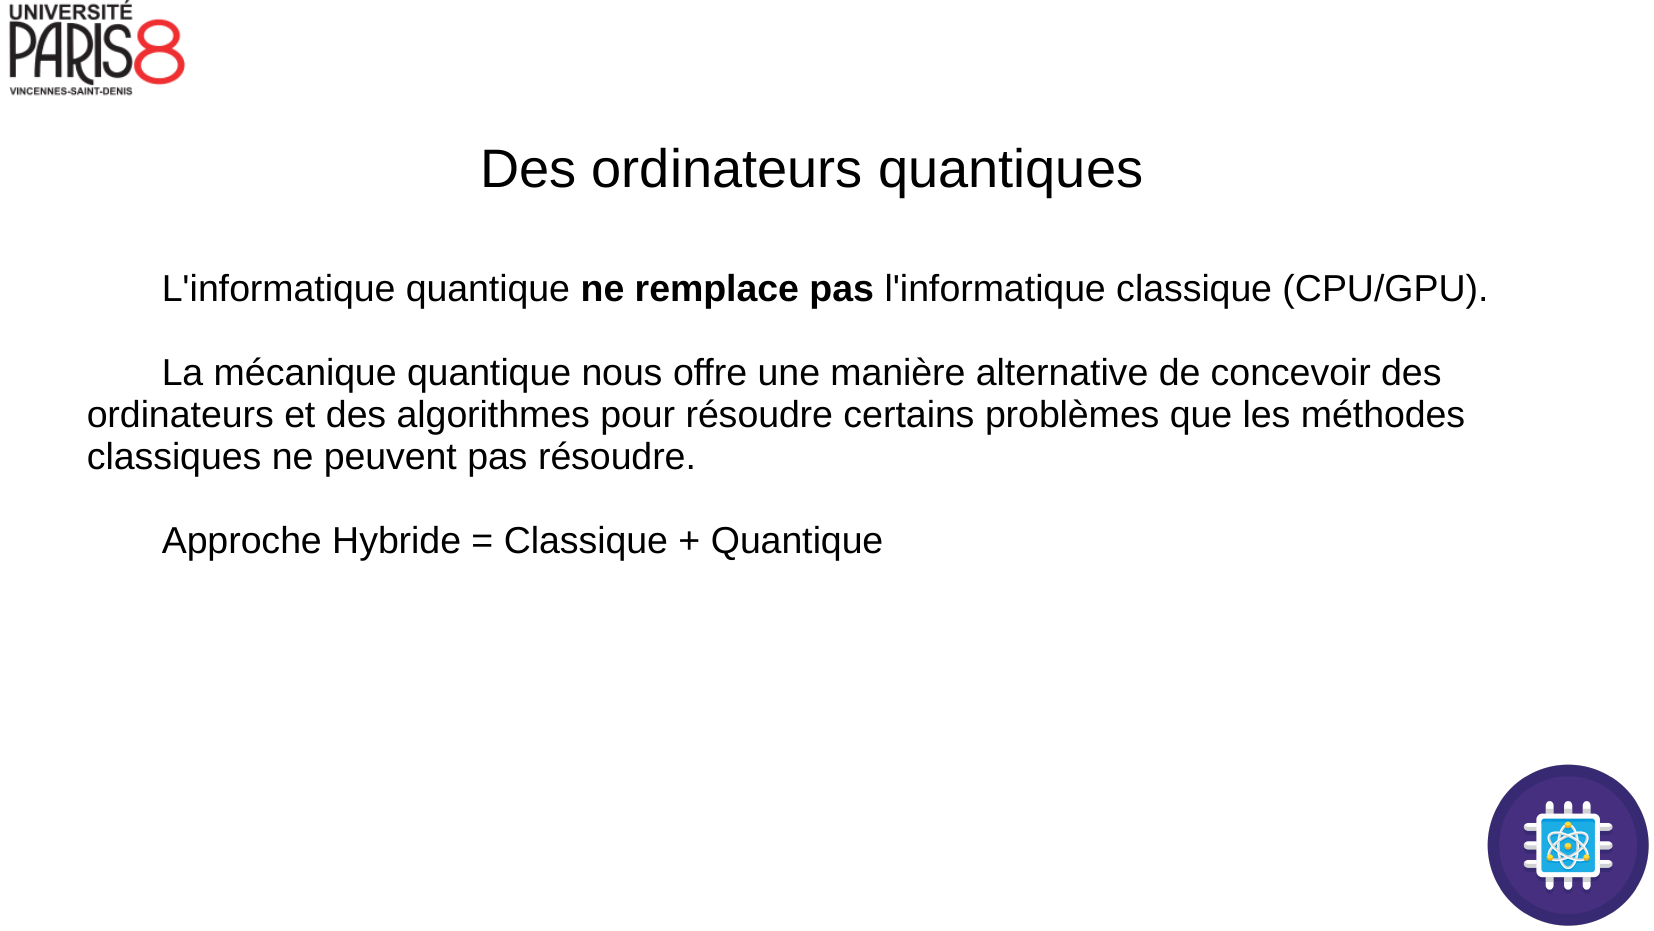

# Des ordinateurs quantiques
	L'informatique quantique ne remplace pas l'informatique classique (CPU/GPU).
	La mécanique quantique nous offre une manière alternative de concevoir des ordinateurs et des algorithmes pour résoudre certains problèmes que les méthodes classiques ne peuvent pas résoudre.
	Approche Hybride = Classique + Quantique